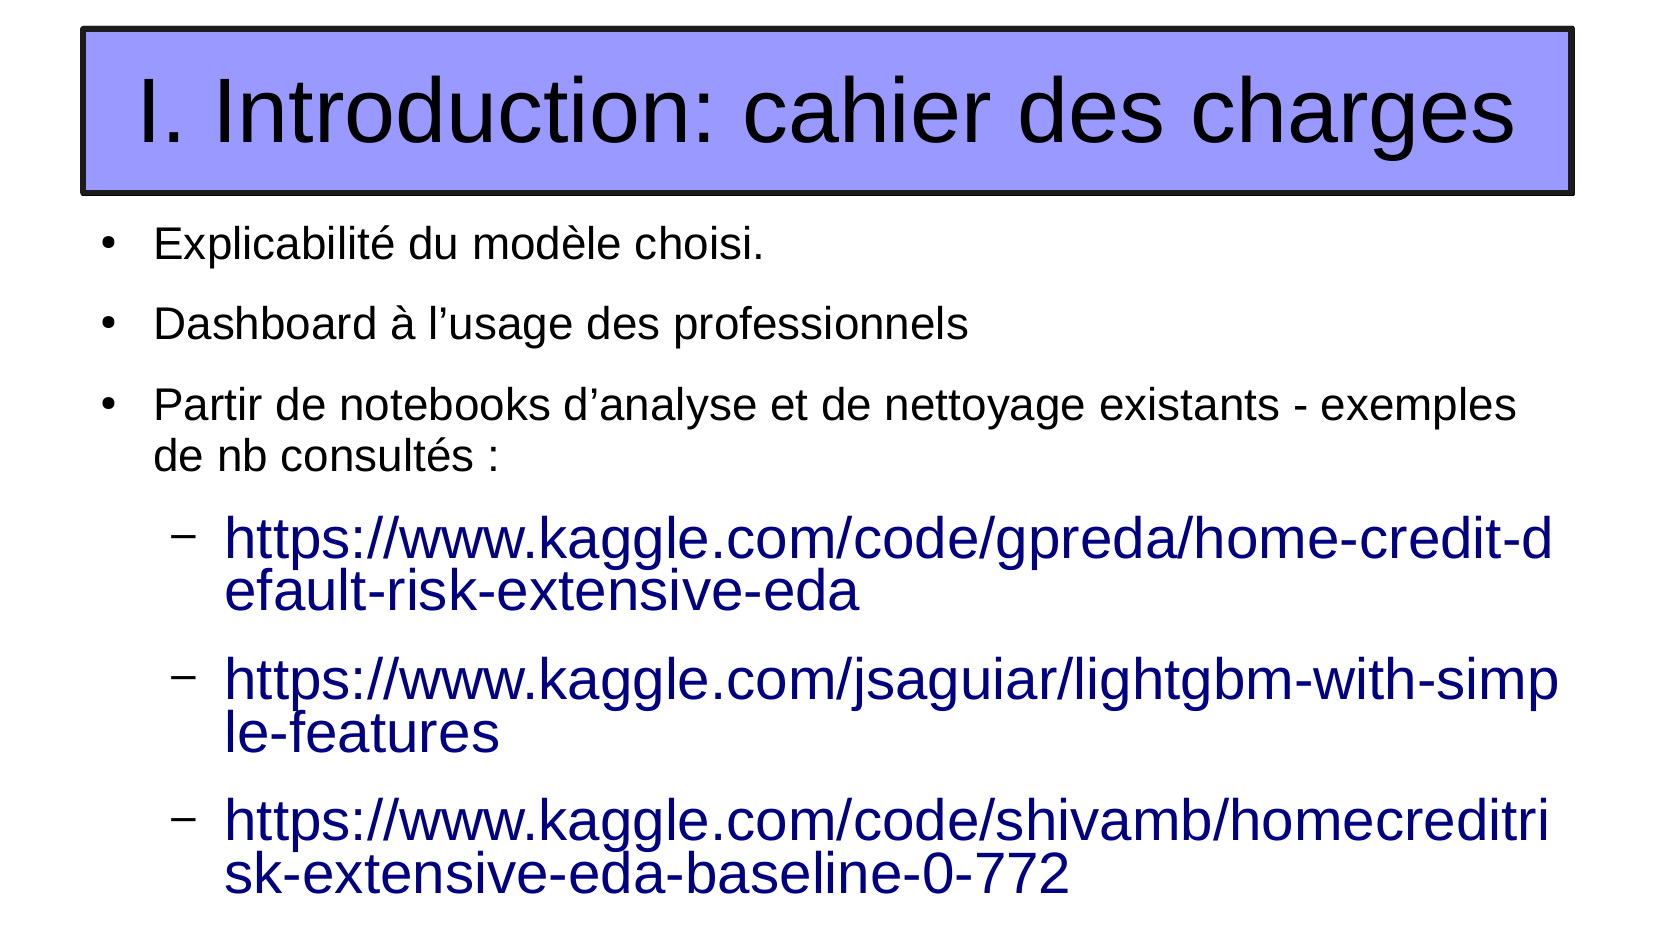

I. Introduction: cahier des charges
#
Explicabilité du modèle choisi.
Dashboard à l’usage des professionnels
Partir de notebooks d’analyse et de nettoyage existants - exemples de nb consultés :
https://www.kaggle.com/code/gpreda/home-credit-default-risk-extensive-eda
https://www.kaggle.com/jsaguiar/lightgbm-with-simple-features
https://www.kaggle.com/code/shivamb/homecreditrisk-extensive-eda-baseline-0-772